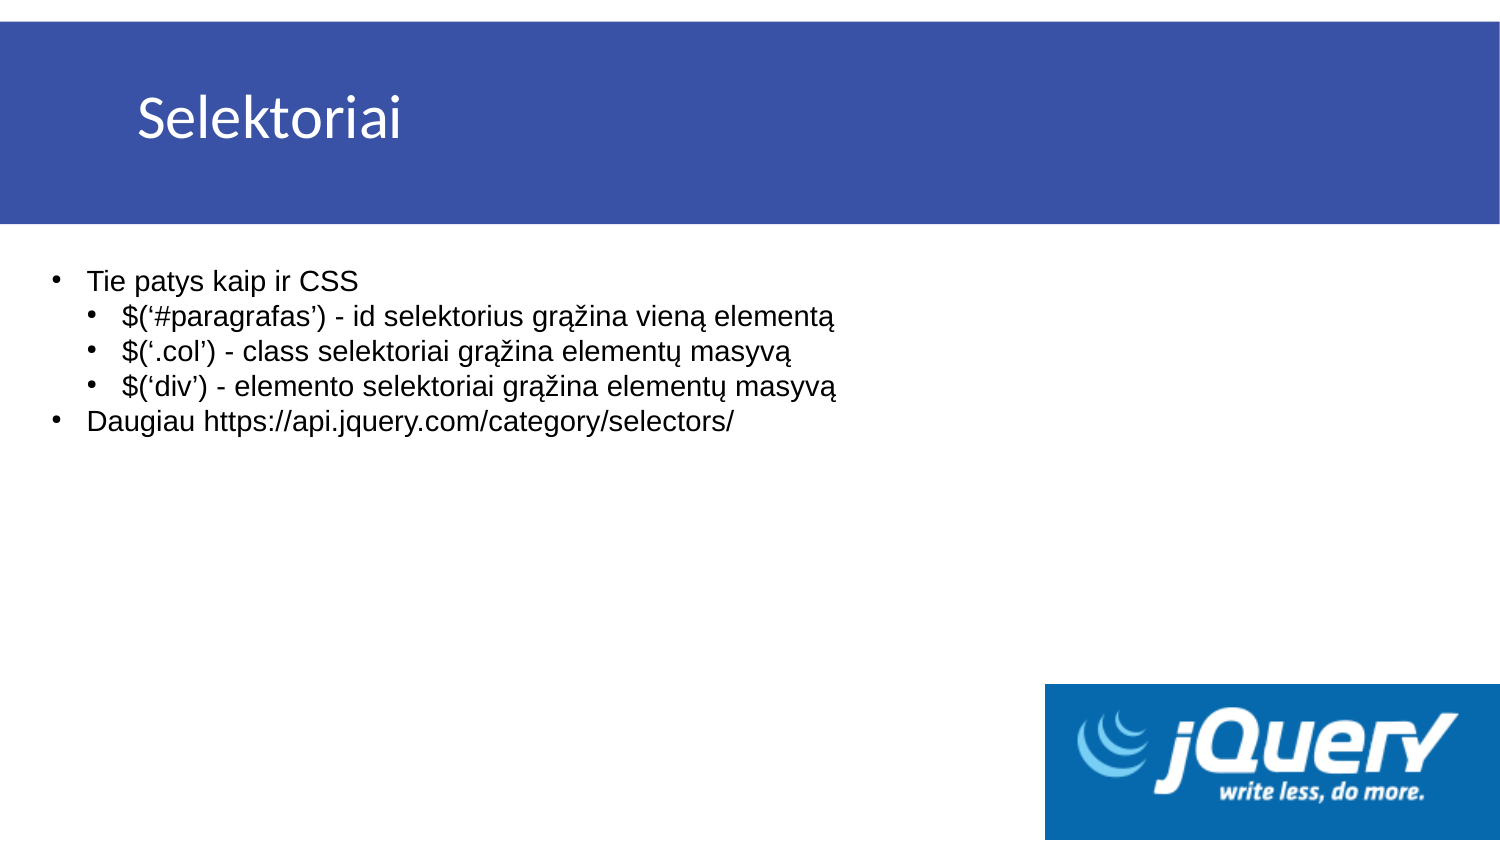

# Selektoriai
Tie patys kaip ir CSS
$(‘#paragrafas’) - id selektorius grąžina vieną elementą
$(‘.col’) - class selektoriai grąžina elementų masyvą
$(‘div’) - elemento selektoriai grąžina elementų masyvą
Daugiau https://api.jquery.com/category/selectors/